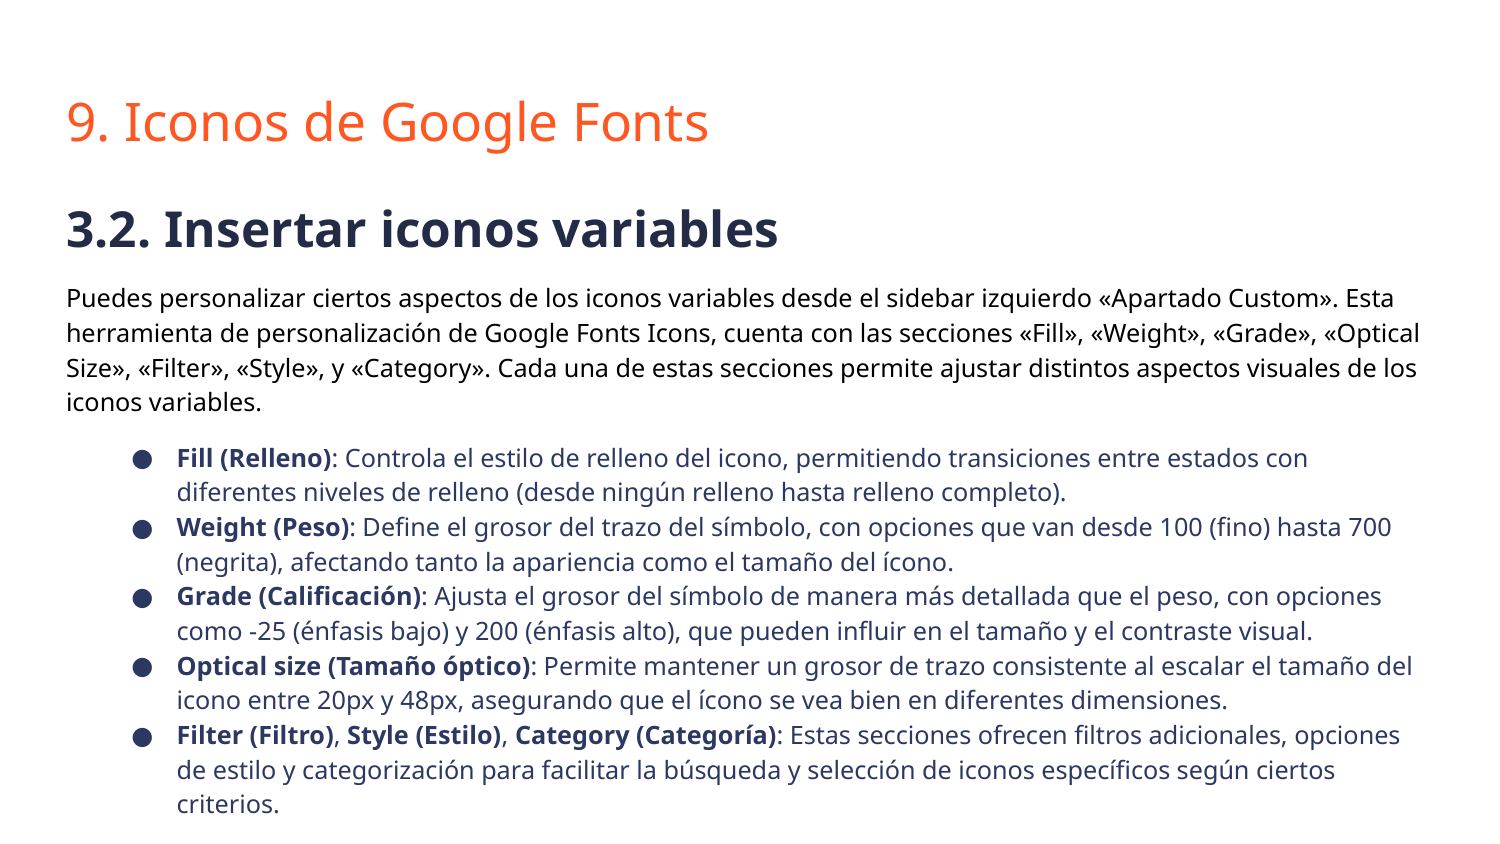

# 9. Iconos de Google Fonts
3.2. Insertar iconos variables
Puedes personalizar ciertos aspectos de los iconos variables desde el sidebar izquierdo «Apartado Custom». Esta herramienta de personalización de Google Fonts Icons, cuenta con las secciones «Fill», «Weight», «Grade», «Optical Size», «Filter», «Style», y «Category». Cada una de estas secciones permite ajustar distintos aspectos visuales de los iconos variables.
Fill (Relleno): Controla el estilo de relleno del icono, permitiendo transiciones entre estados con diferentes niveles de relleno (desde ningún relleno hasta relleno completo).
Weight (Peso): Define el grosor del trazo del símbolo, con opciones que van desde 100 (fino) hasta 700 (negrita), afectando tanto la apariencia como el tamaño del ícono.
Grade (Calificación): Ajusta el grosor del símbolo de manera más detallada que el peso, con opciones como -25 (énfasis bajo) y 200 (énfasis alto), que pueden influir en el tamaño y el contraste visual.
Optical size (Tamaño óptico): Permite mantener un grosor de trazo consistente al escalar el tamaño del icono entre 20px y 48px, asegurando que el ícono se vea bien en diferentes dimensiones.
Filter (Filtro), Style (Estilo), Category (Categoría): Estas secciones ofrecen filtros adicionales, opciones de estilo y categorización para facilitar la búsqueda y selección de iconos específicos según ciertos criterios.